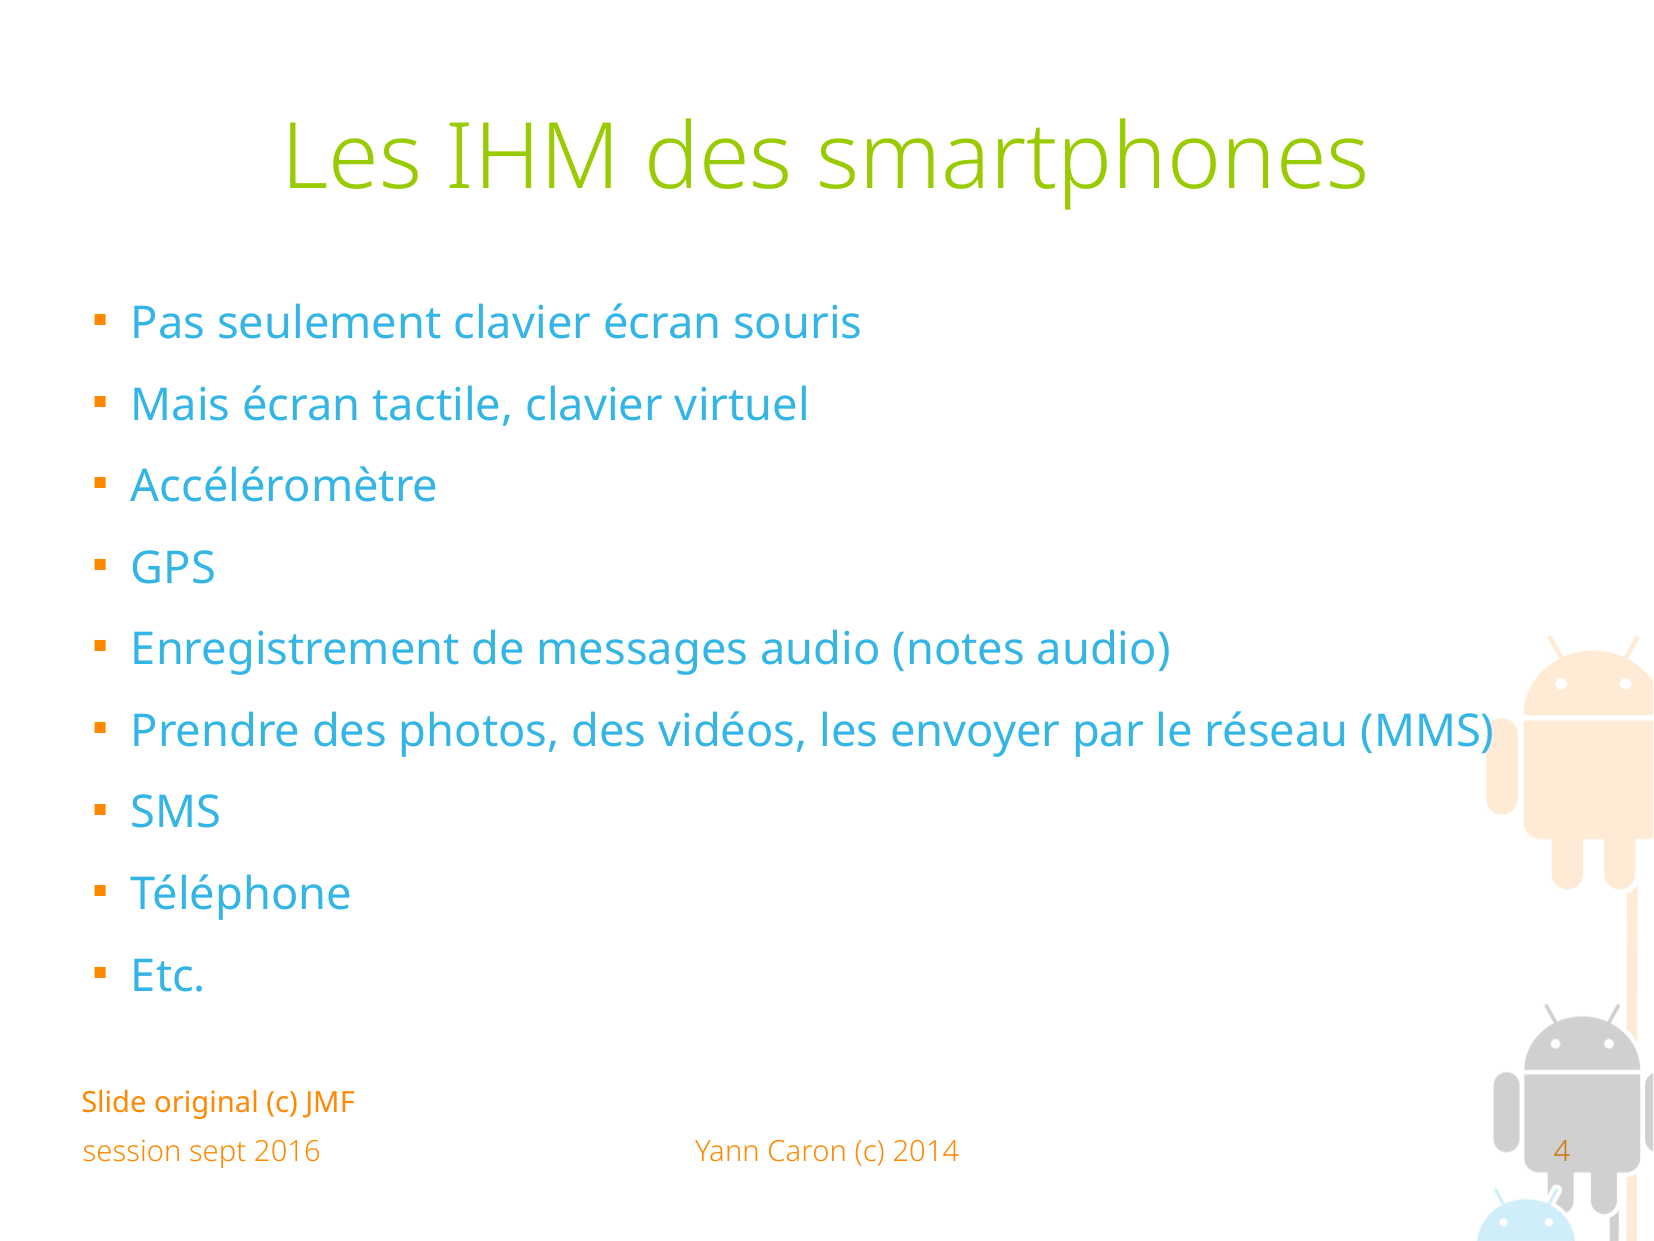

# Les IHM des smartphones
Pas seulement clavier écran souris
Mais écran tactile, clavier virtuel
Accéléromètre
GPS
Enregistrement de messages audio (notes audio)
Prendre des photos, des vidéos, les envoyer par le réseau (MMS)
SMS
Téléphone
Etc.
Slide original (c) JMF
session sept 2016
Yann Caron (c) 2014
4